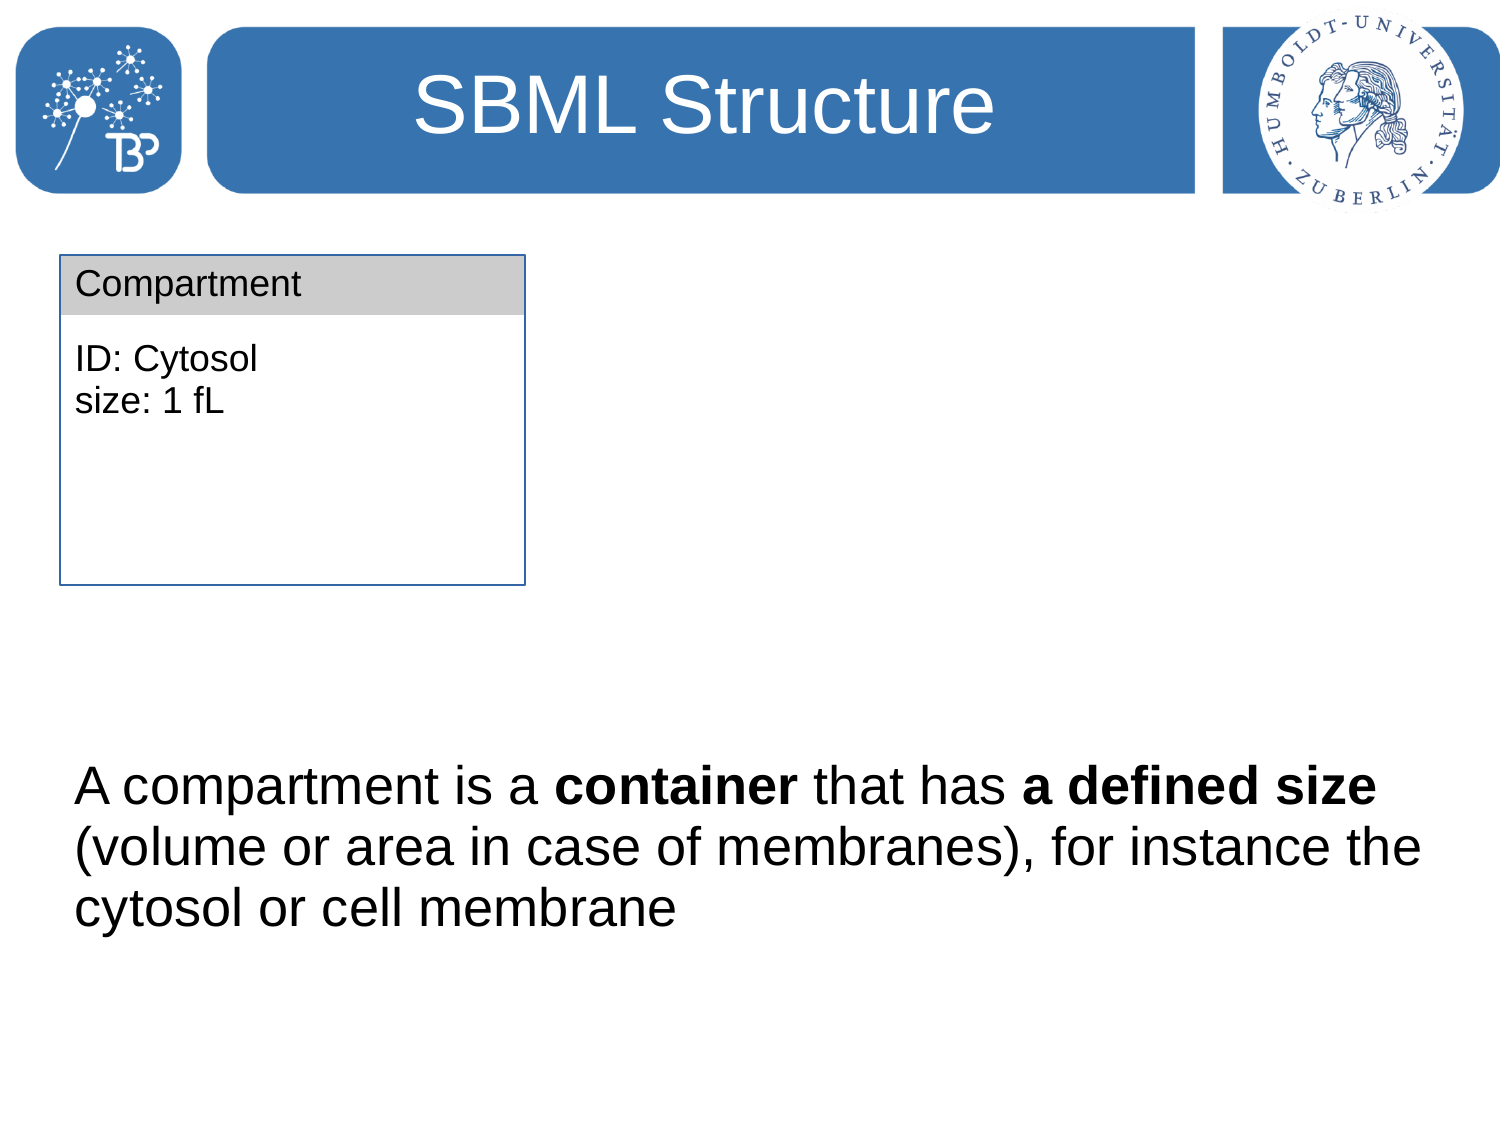

# SBML Structure
Compartment
ID: Cytosol
size: 1 fL
A compartment is a container that has a defined size (volume or area in case of membranes), for instance the cytosol or cell membrane